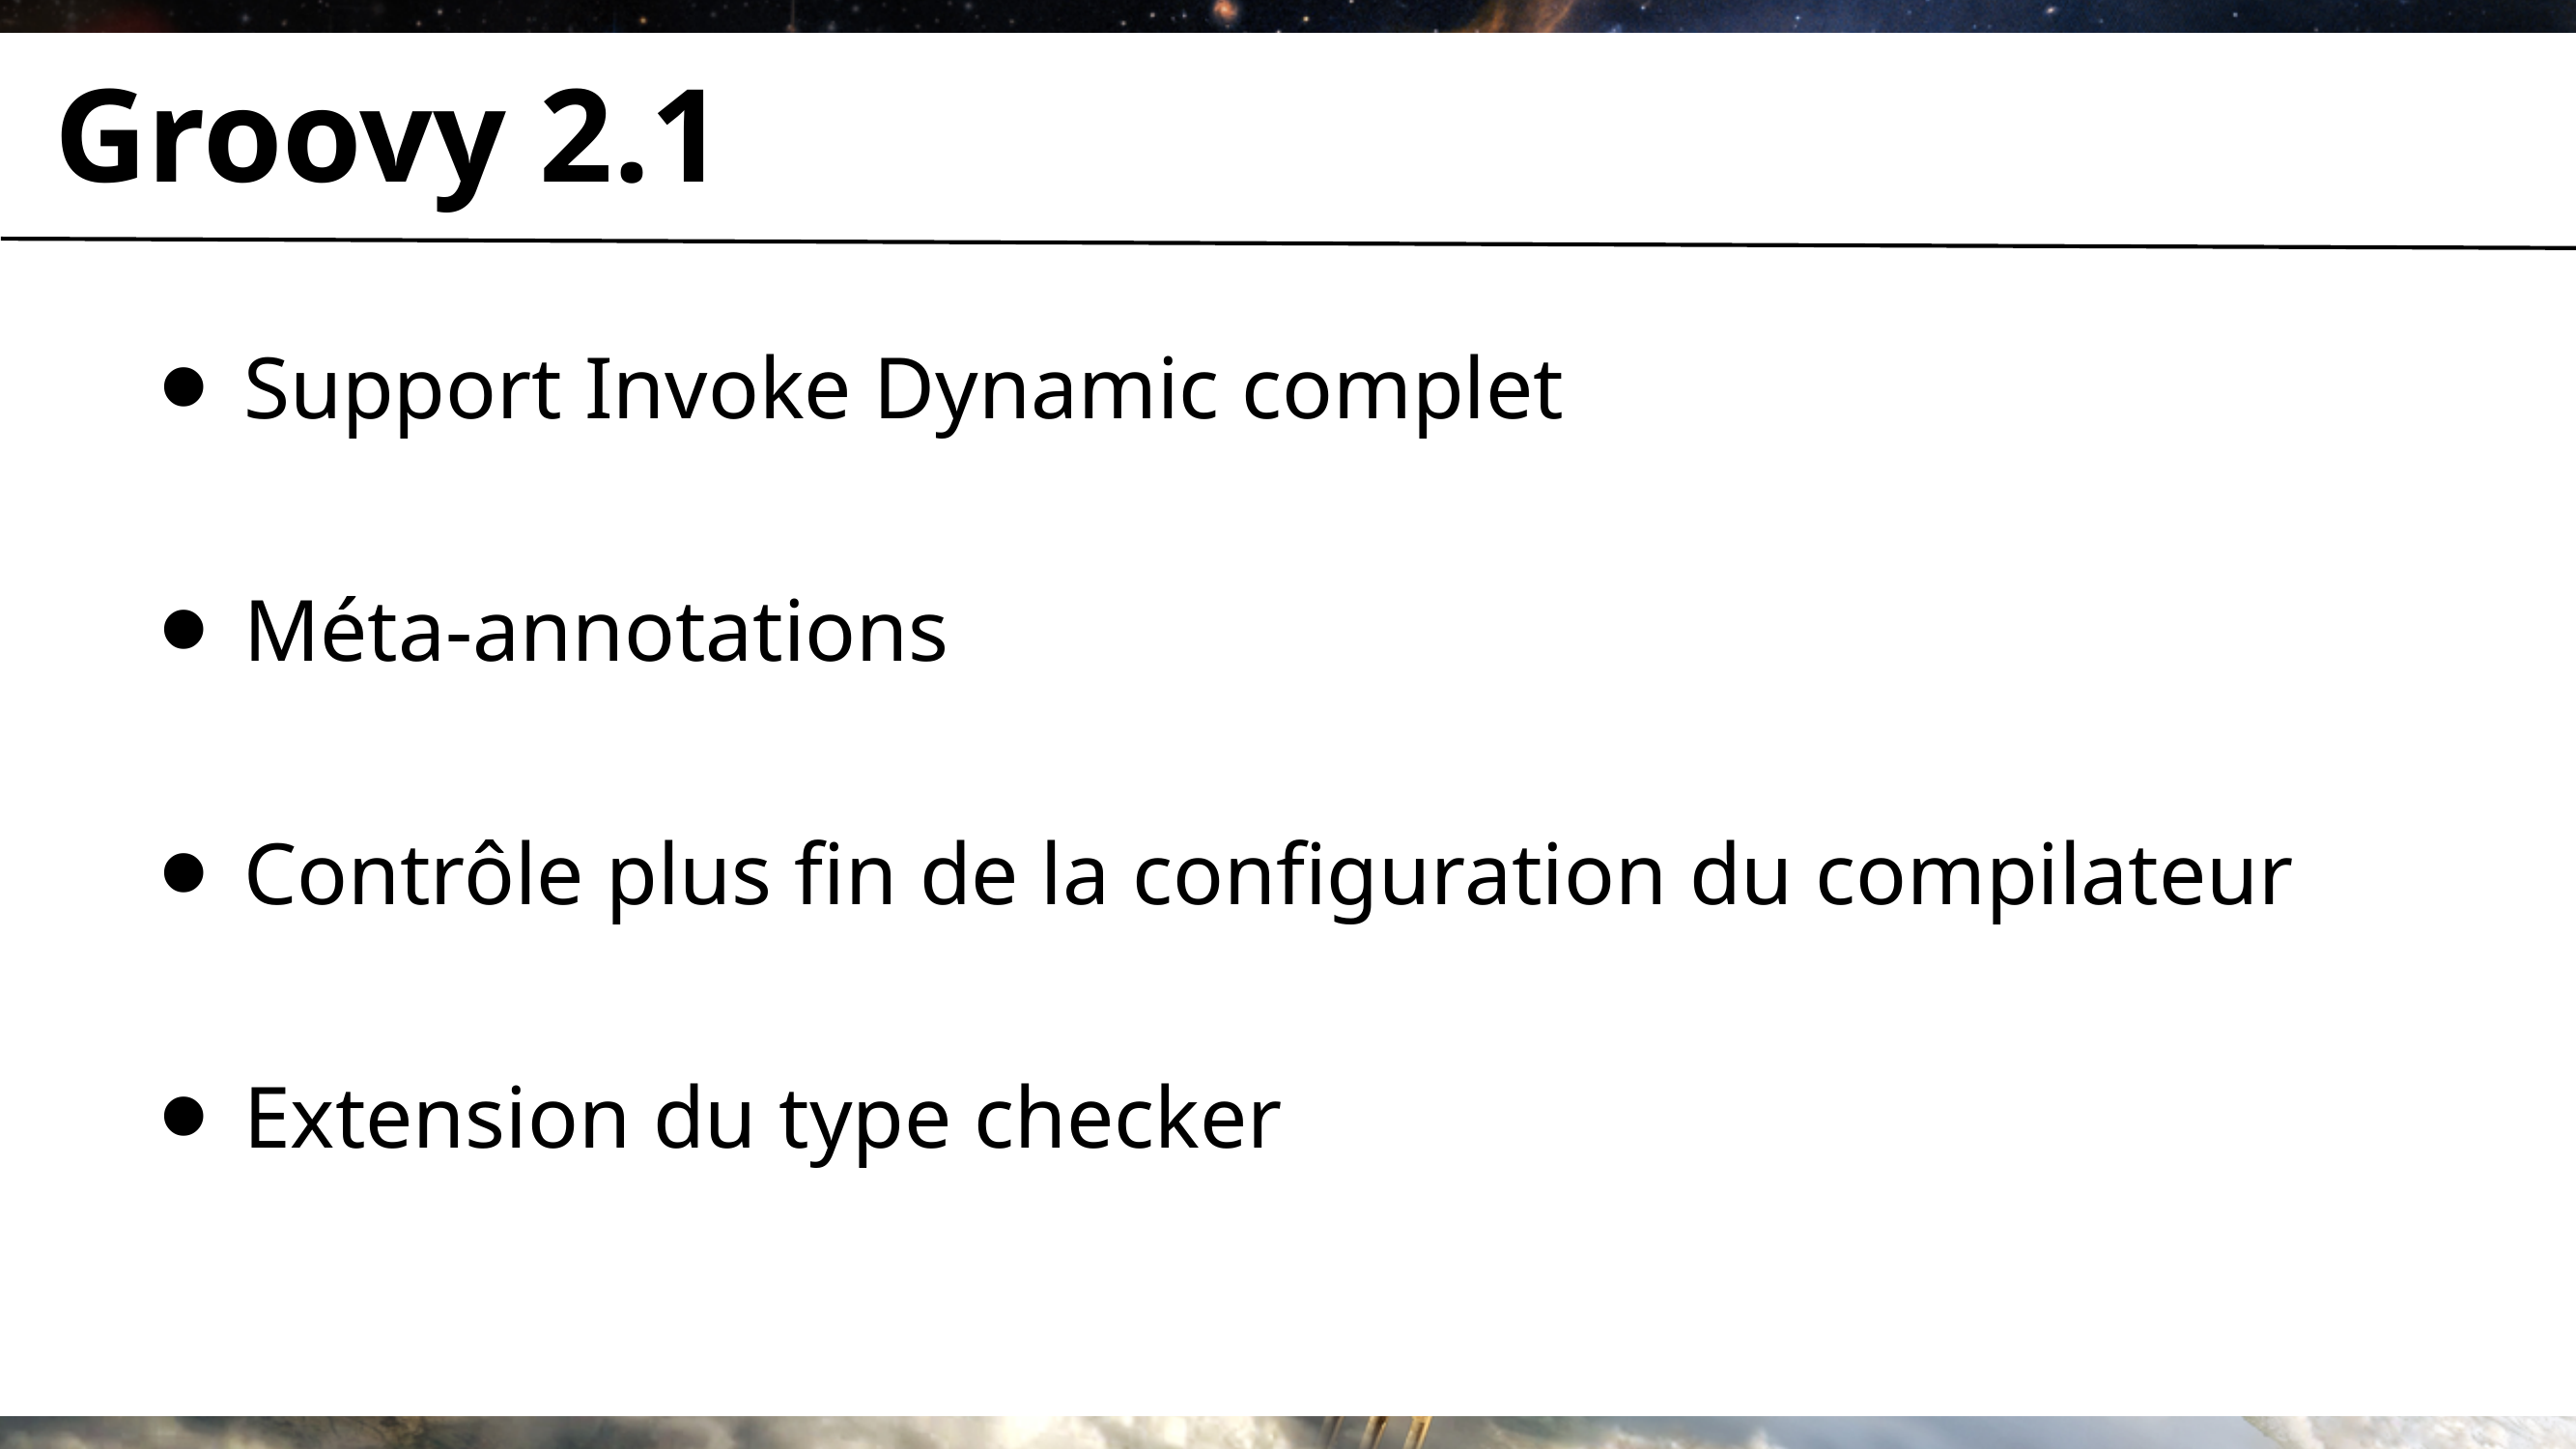

# Groovy 2.1
Support Invoke Dynamic complet
Méta-annotations
Contrôle plus fin de la configuration du compilateur
Extension du type checker